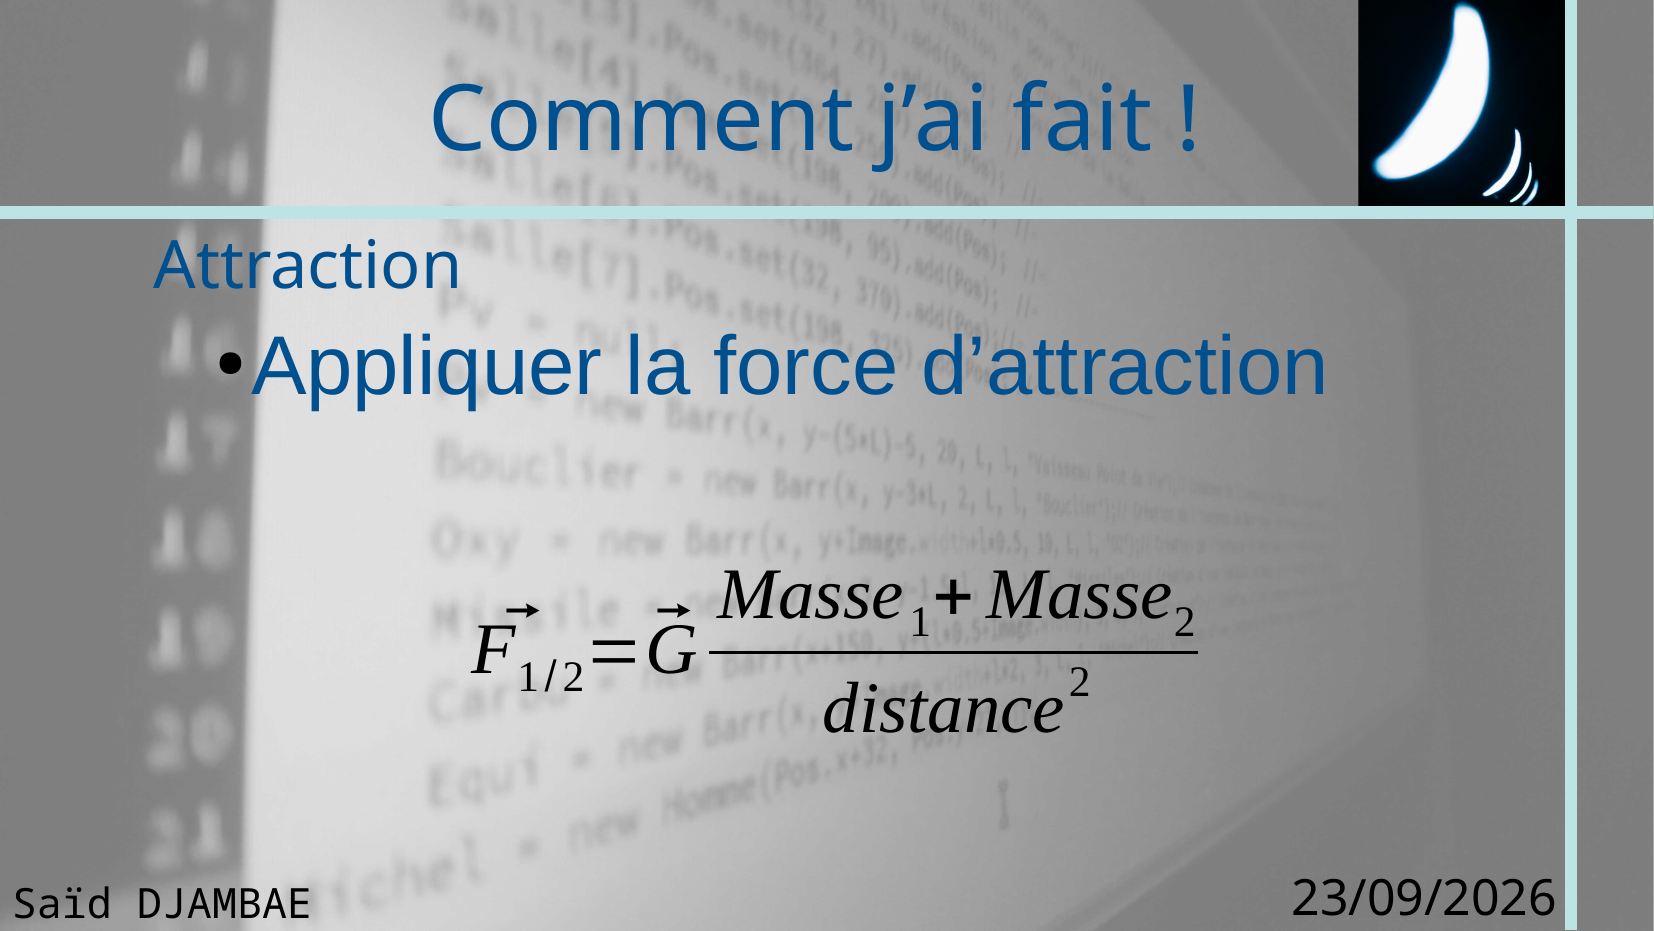

# Comment j’ai fait !
Attraction
Appliquer la force d’attraction